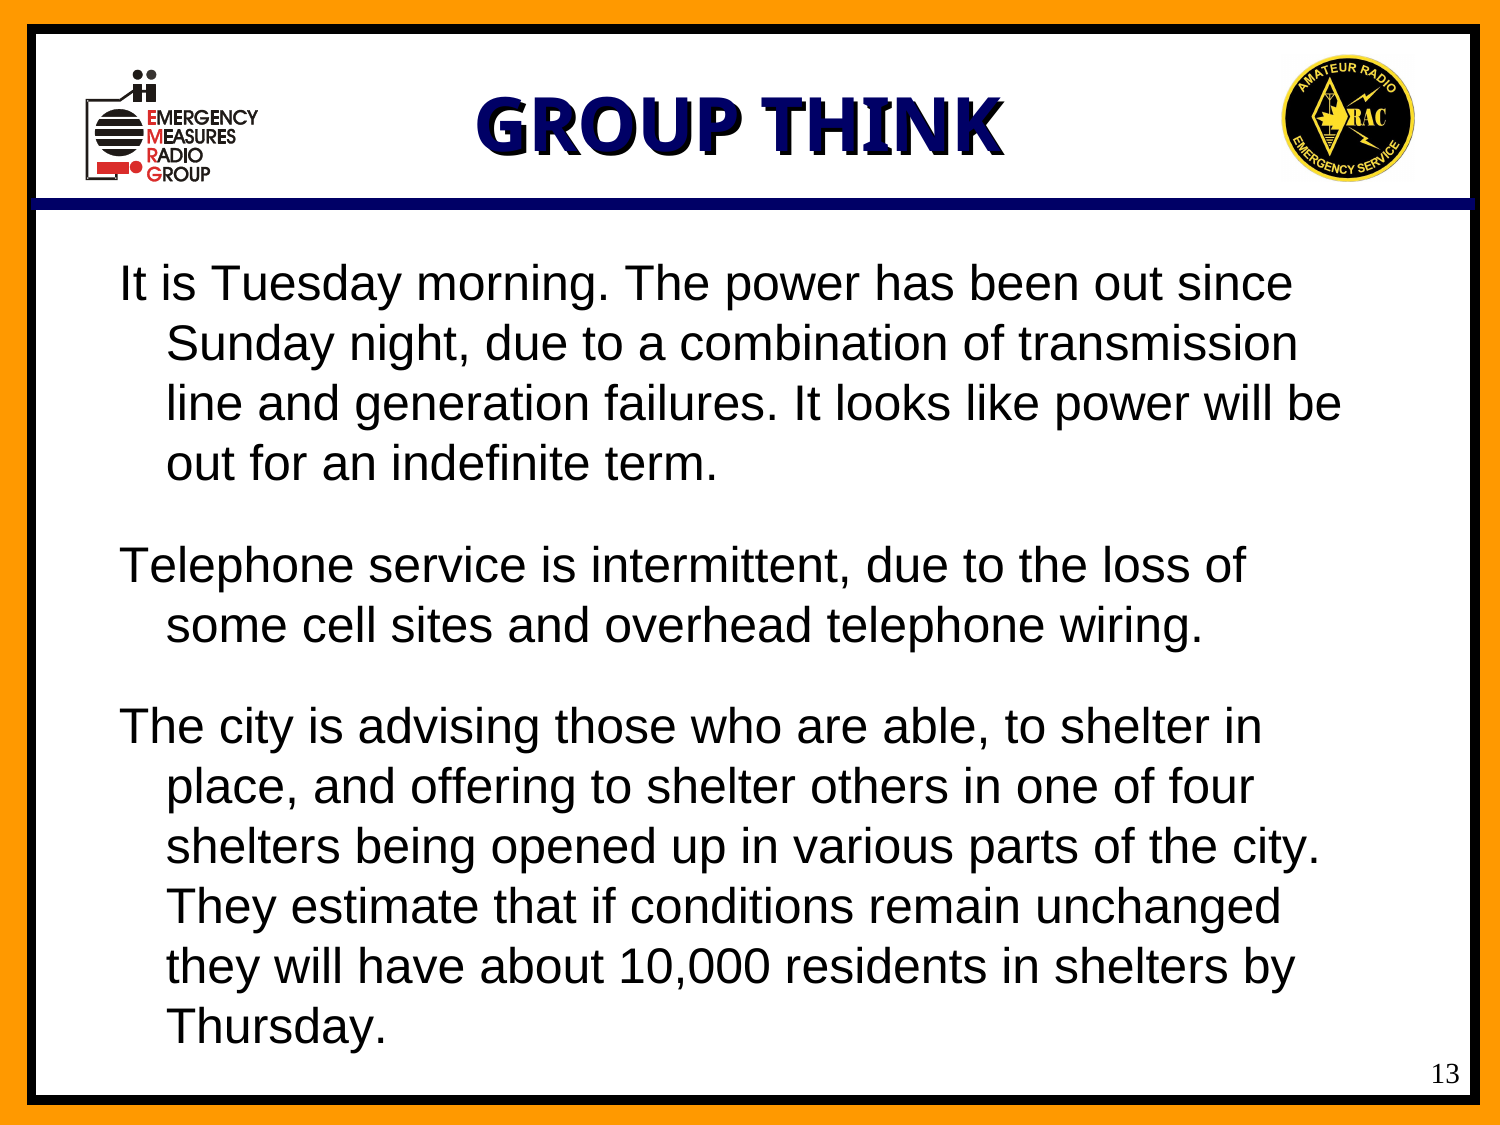

GROUP THINK
It is Tuesday morning. The power has been out since Sunday night, due to a combination of transmission line and generation failures. It looks like power will be out for an indefinite term.
Telephone service is intermittent, due to the loss of some cell sites and overhead telephone wiring.
The city is advising those who are able, to shelter in place, and offering to shelter others in one of four shelters being opened up in various parts of the city. They estimate that if conditions remain unchanged they will have about 10,000 residents in shelters by Thursday.
13